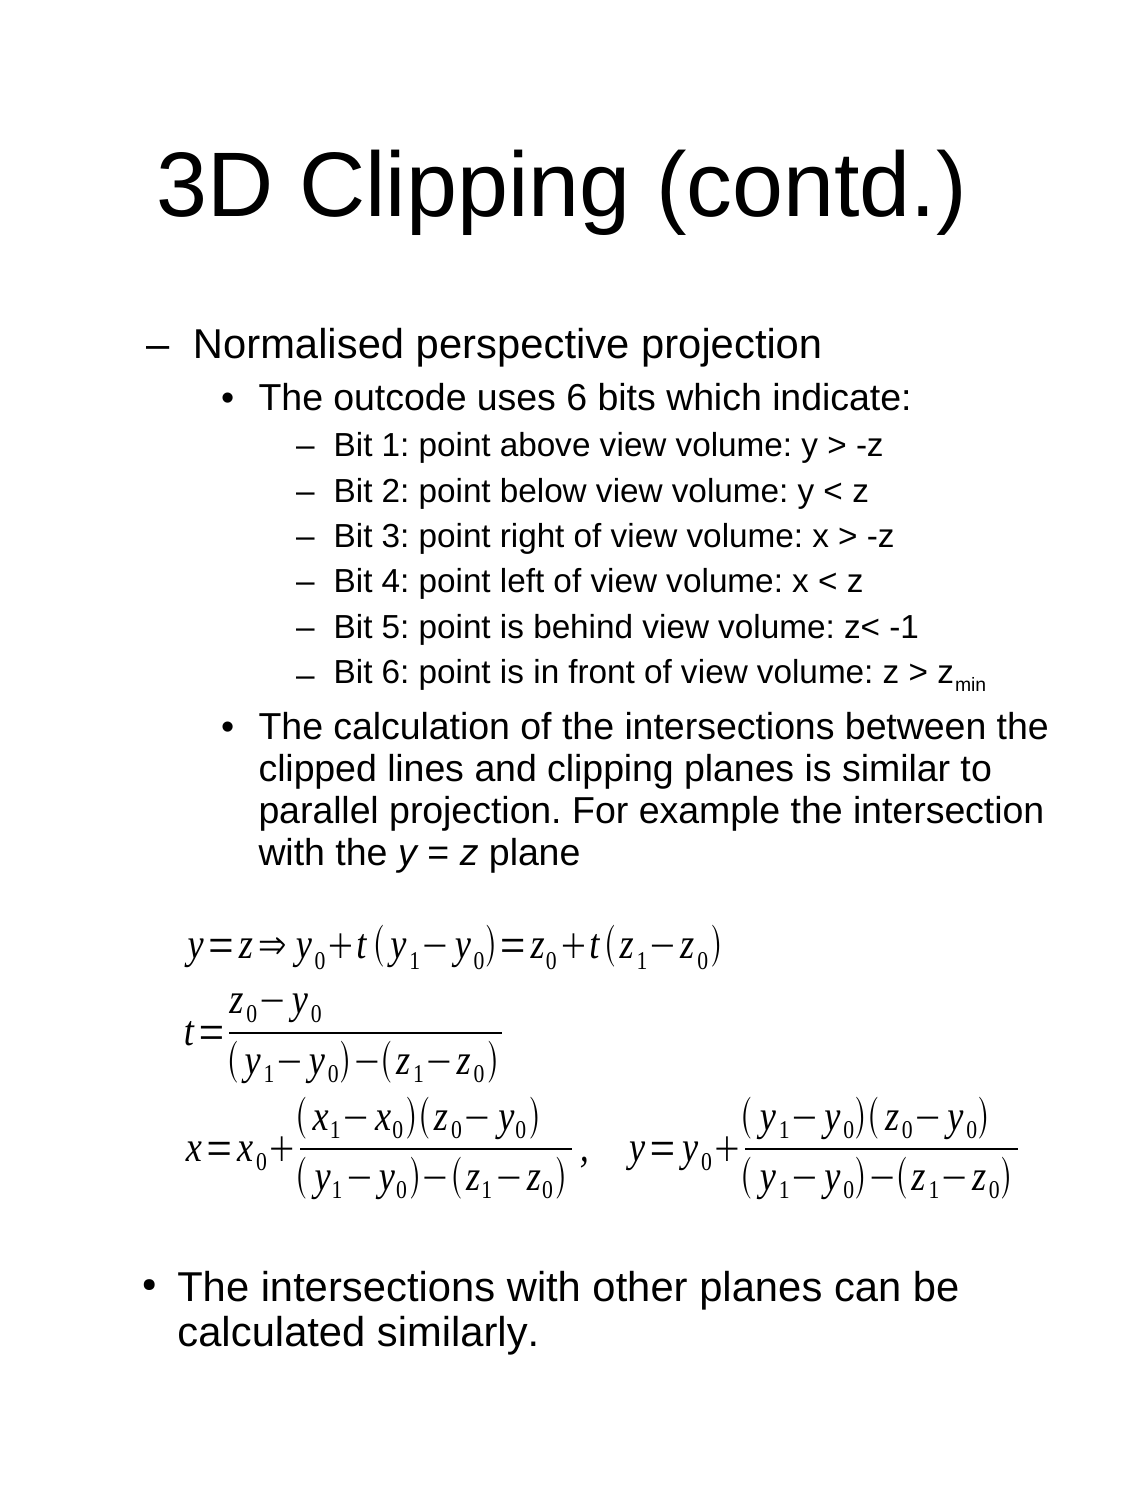

# 3D Clipping (contd.)
Normalised perspective projection
The outcode uses 6 bits which indicate:
Bit 1: point above view volume: y > -z
Bit 2: point below view volume: y < z
Bit 3: point right of view volume: x > -z
Bit 4: point left of view volume: x < z
Bit 5: point is behind view volume: z< -1
Bit 6: point is in front of view volume: z > zmin
The calculation of the intersections between the clipped lines and clipping planes is similar to parallel projection. For example the intersection with the y = z plane
The intersections with other planes can be calculated similarly.